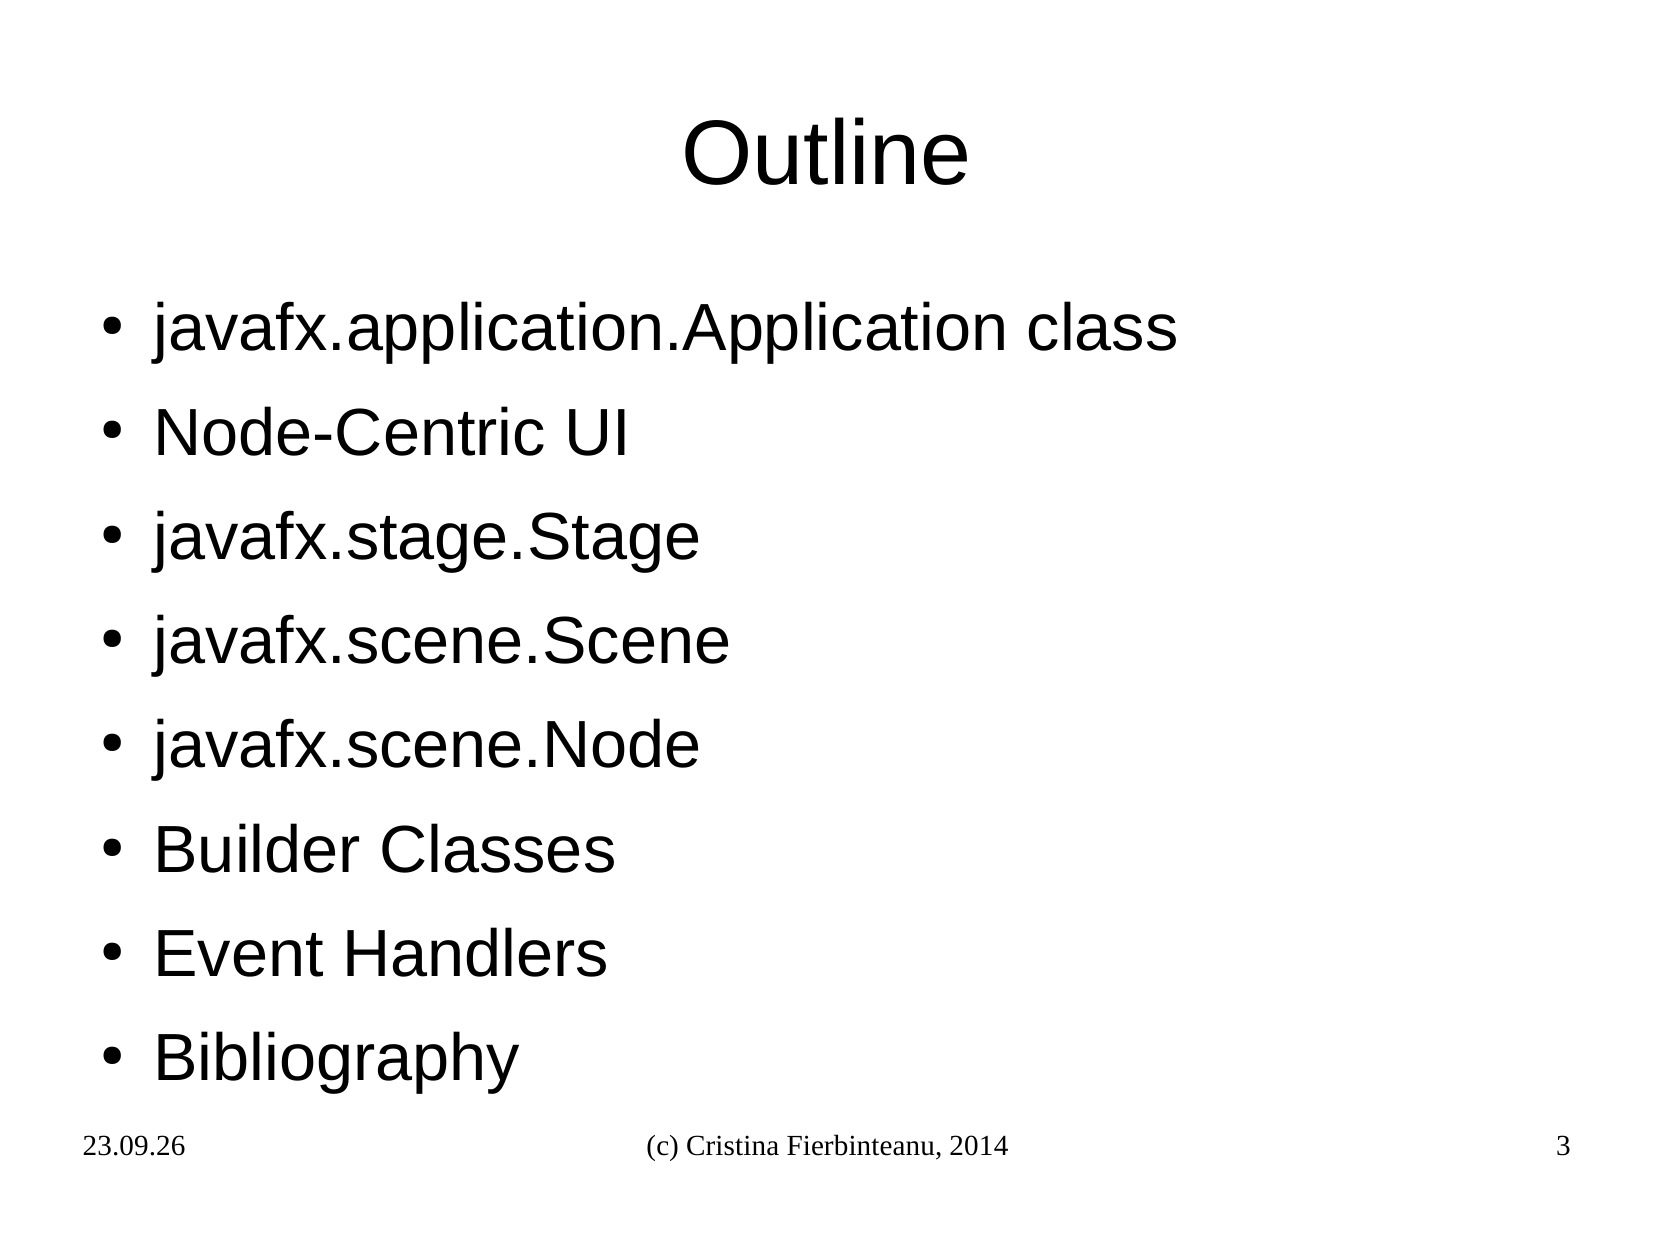

# Outline
javafx.application.Application class
Node-Centric UI
javafx.stage.Stage
javafx.scene.Scene
javafx.scene.Node
Builder Classes
Event Handlers
Bibliography
(c) Cristina Fierbinteanu, 2014
3